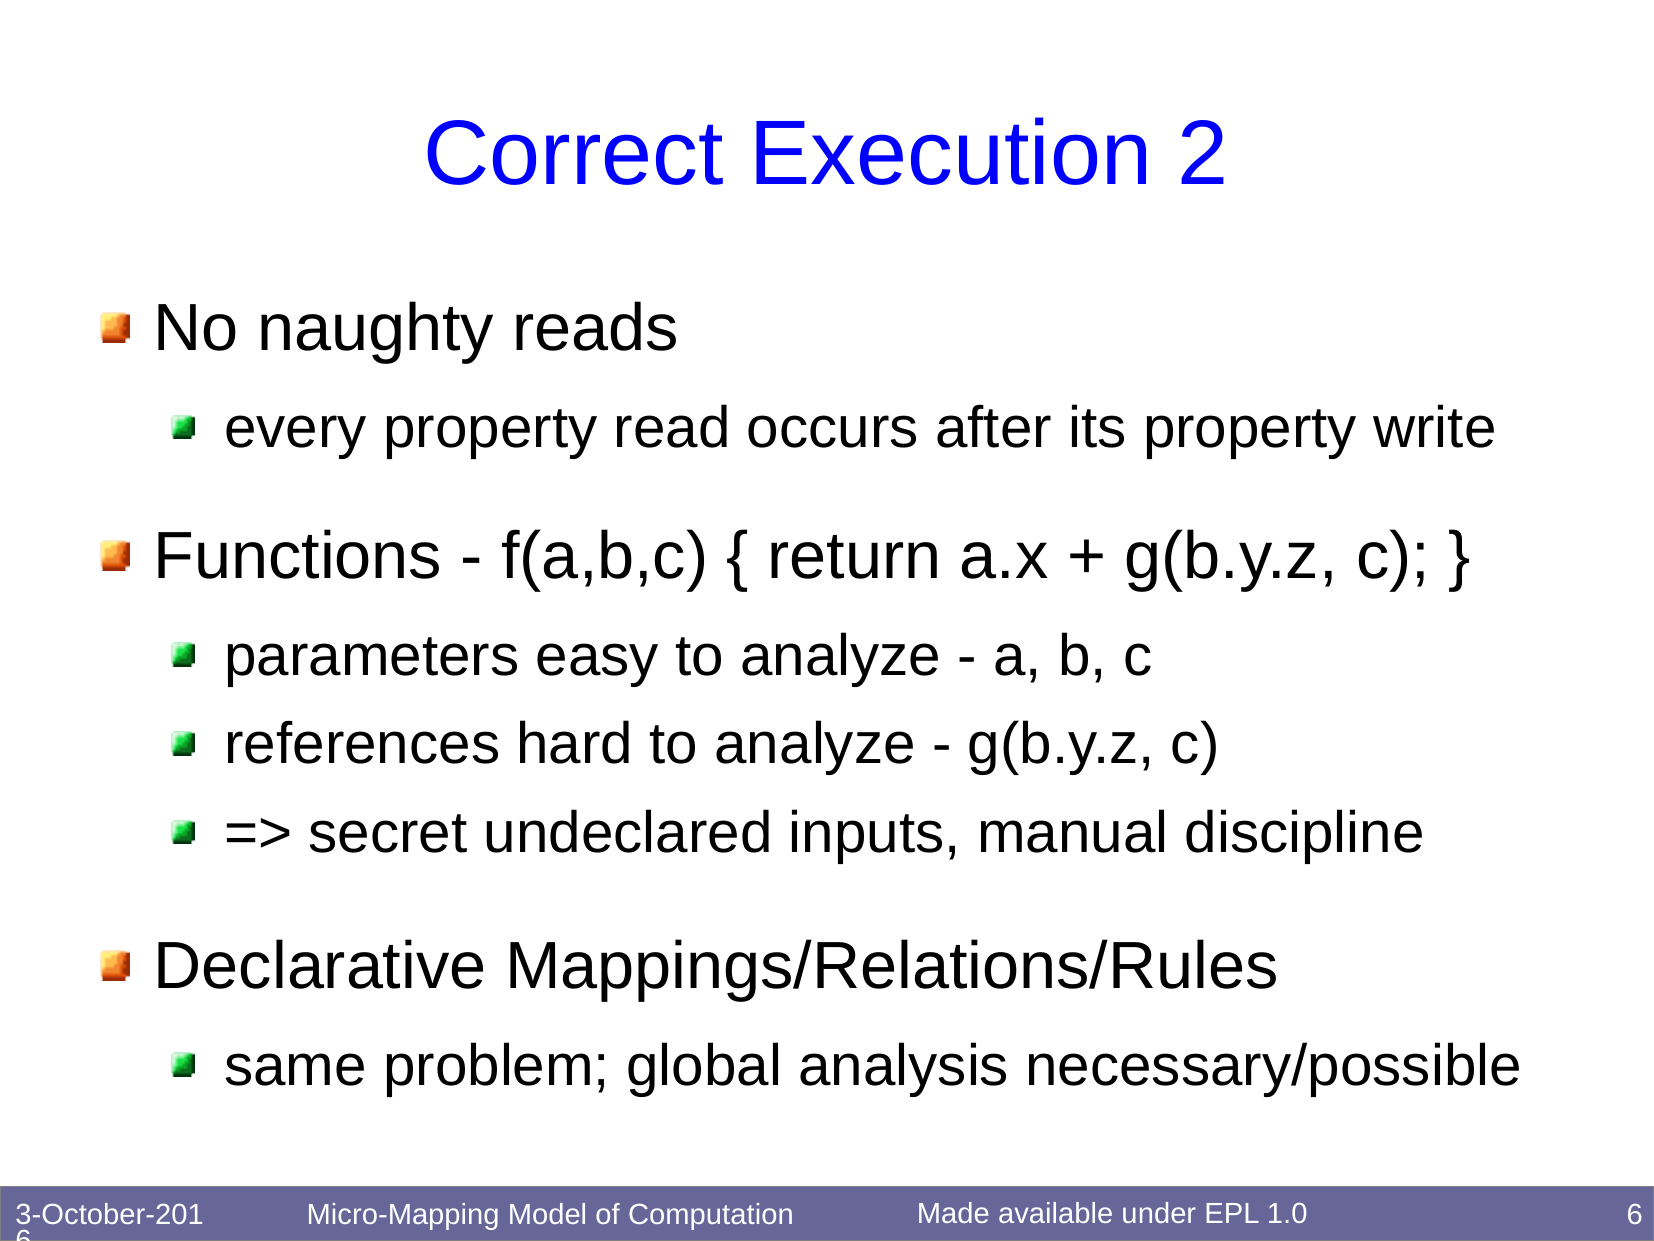

# Correct Execution 2
No naughty reads
every property read occurs after its property write
Functions - f(a,b,c) { return a.x + g(b.y.z, c); }
parameters easy to analyze - a, b, c
references hard to analyze - g(b.y.z, c)
=> secret undeclared inputs, manual discipline
Declarative Mappings/Relations/Rules
same problem; global analysis necessary/possible
3-October-2016
Micro-Mapping Model of Computation
6